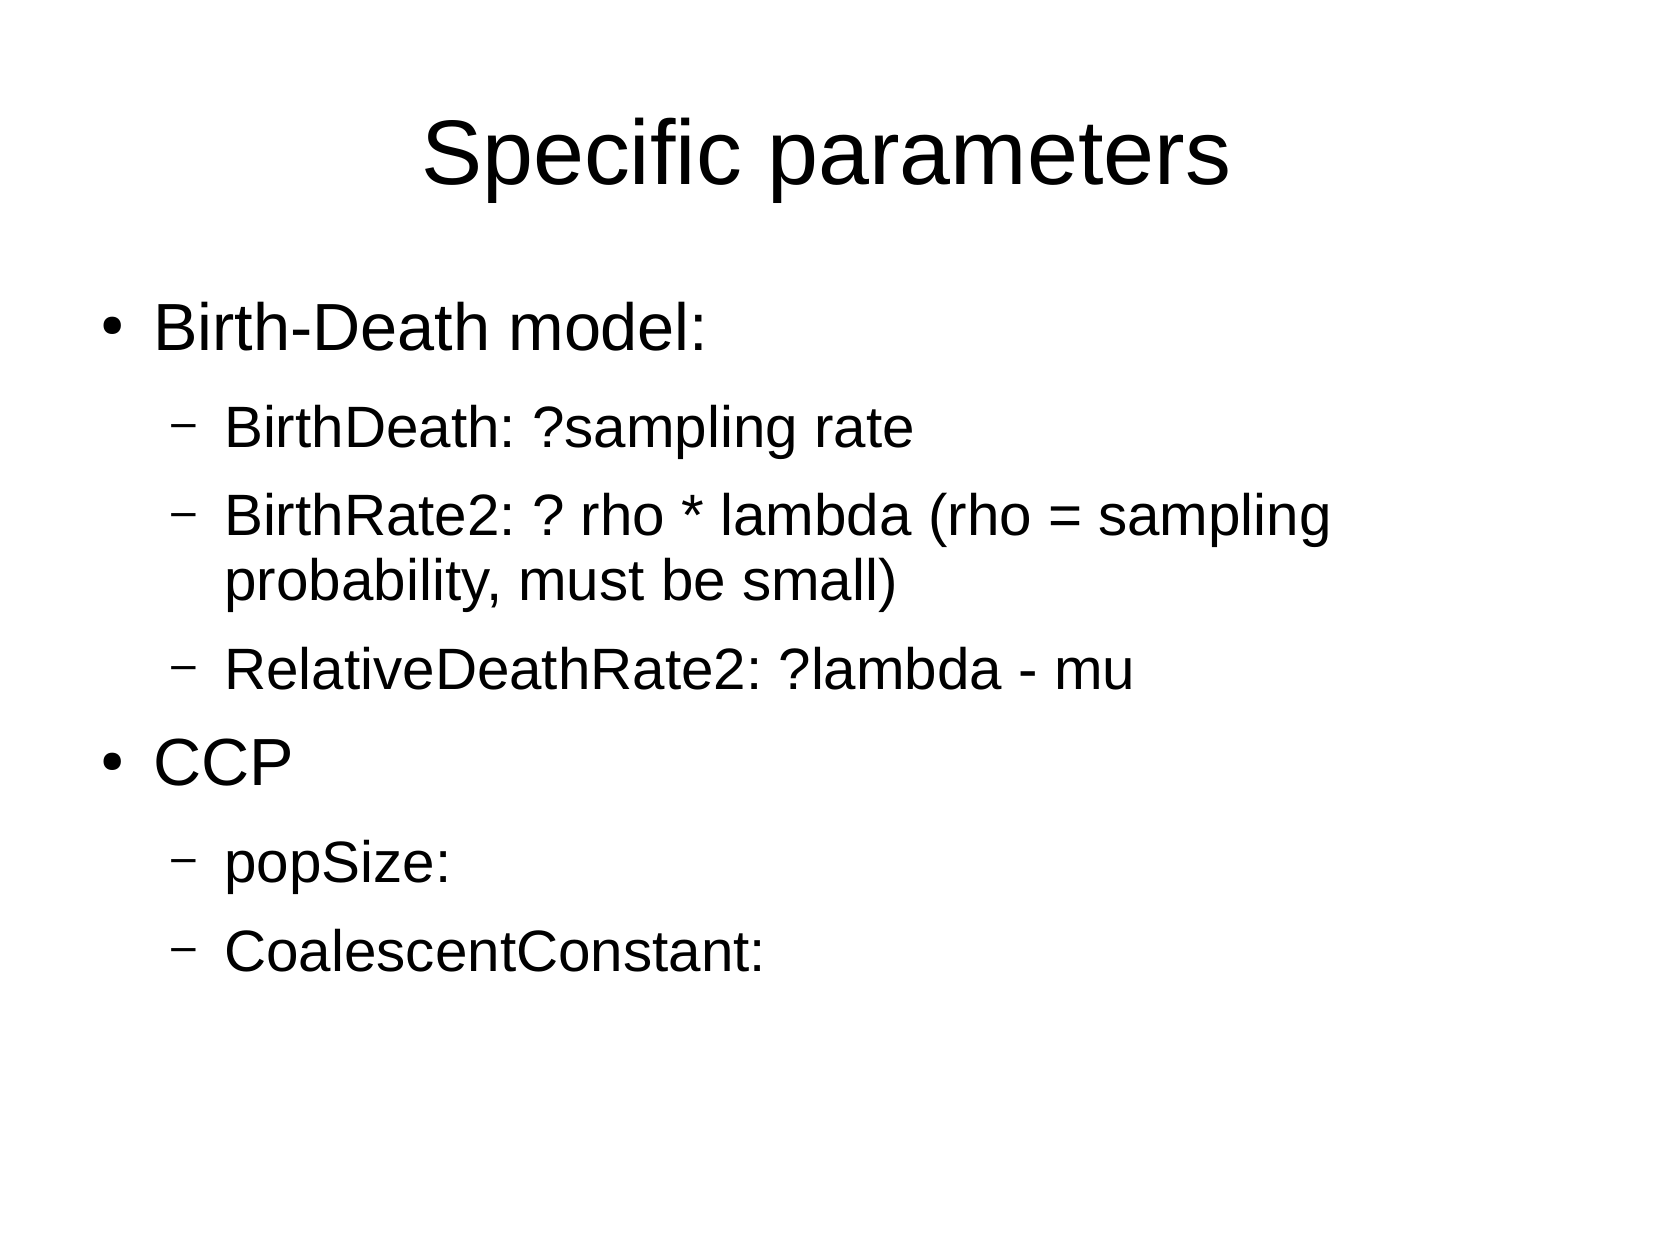

# Specific parameters
Birth-Death model:
BirthDeath: ?sampling rate
BirthRate2: ? rho * lambda (rho = sampling probability, must be small)
RelativeDeathRate2: ?lambda - mu
CCP
popSize:
CoalescentConstant: